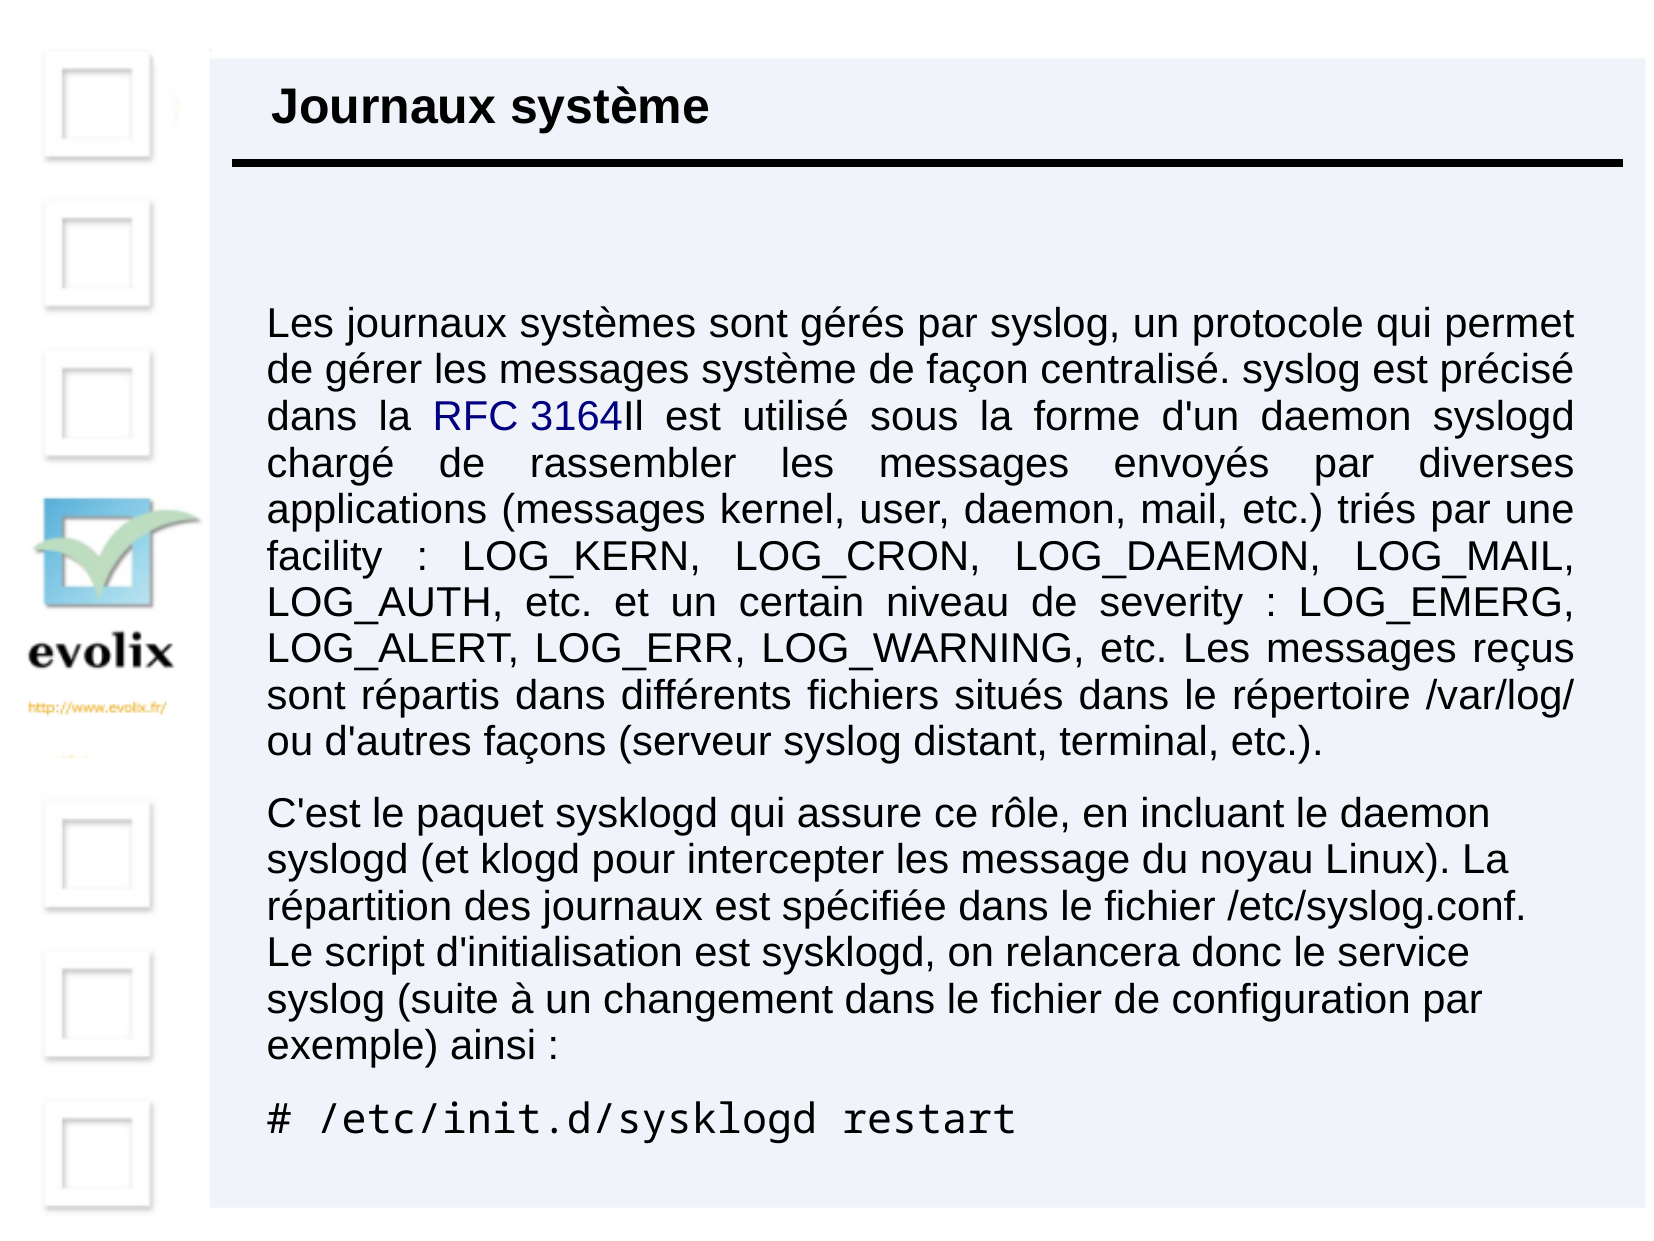

Journaux système
Les journaux systèmes sont gérés par syslog, un protocole qui permet de gérer les messages système de façon centralisé. syslog est précisé dans la RFC 3164Il est utilisé sous la forme d'un daemon syslogd chargé de rassembler les messages envoyés par diverses applications (messages kernel, user, daemon, mail, etc.) triés par une facility : LOG_KERN, LOG_CRON, LOG_DAEMON, LOG_MAIL, LOG_AUTH, etc. et un certain niveau de severity : LOG_EMERG, LOG_ALERT, LOG_ERR, LOG_WARNING, etc. Les messages reçus sont répartis dans différents fichiers situés dans le répertoire /var/log/ ou d'autres façons (serveur syslog distant, terminal, etc.).
C'est le paquet sysklogd qui assure ce rôle, en incluant le daemon syslogd (et klogd pour intercepter les message du noyau Linux). La répartition des journaux est spécifiée dans le fichier /etc/syslog.conf. Le script d'initialisation est sysklogd, on relancera donc le service syslog (suite à un changement dans le fichier de configuration par exemple) ainsi :
# /etc/init.d/sysklogd restart